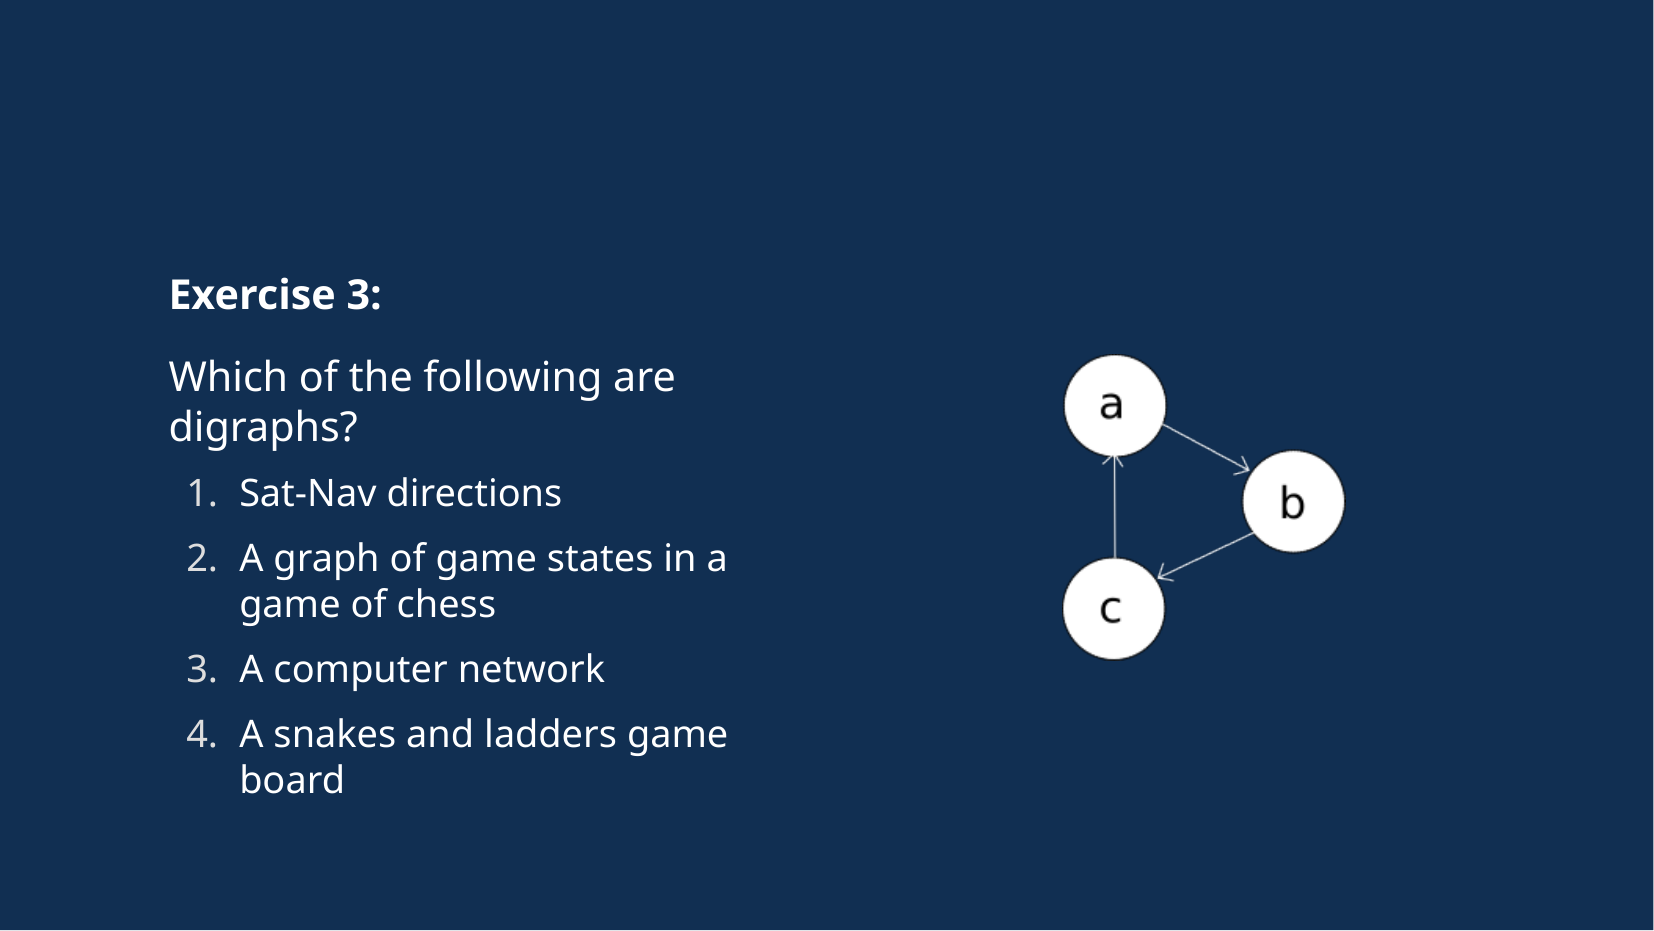

# Exercise 3:
Which of the following are digraphs?
Sat-Nav directions
A graph of game states in a game of chess
A computer network
A snakes and ladders game board